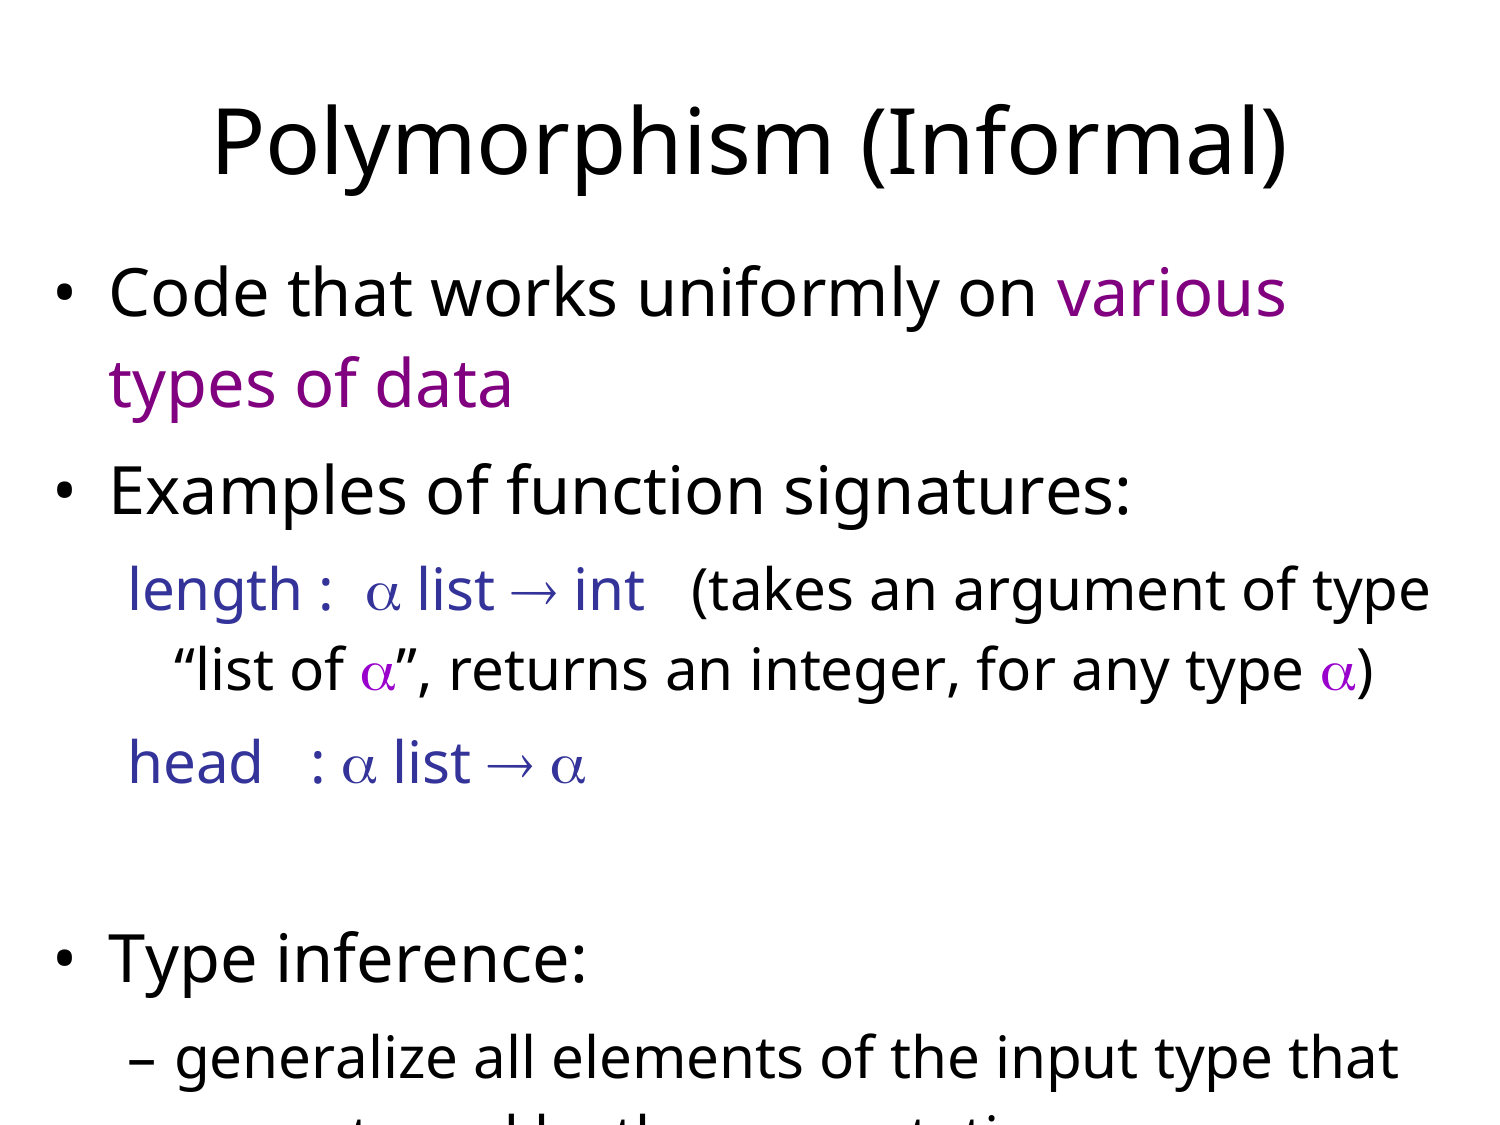

# Polymorphism (Informal)
Code that works uniformly on various types of data
Examples of function signatures:
length :  list  int (takes an argument of type “list of ”, returns an integer, for any type )
head :  list  
Type inference:
generalize all elements of the input type that are not used by the computation